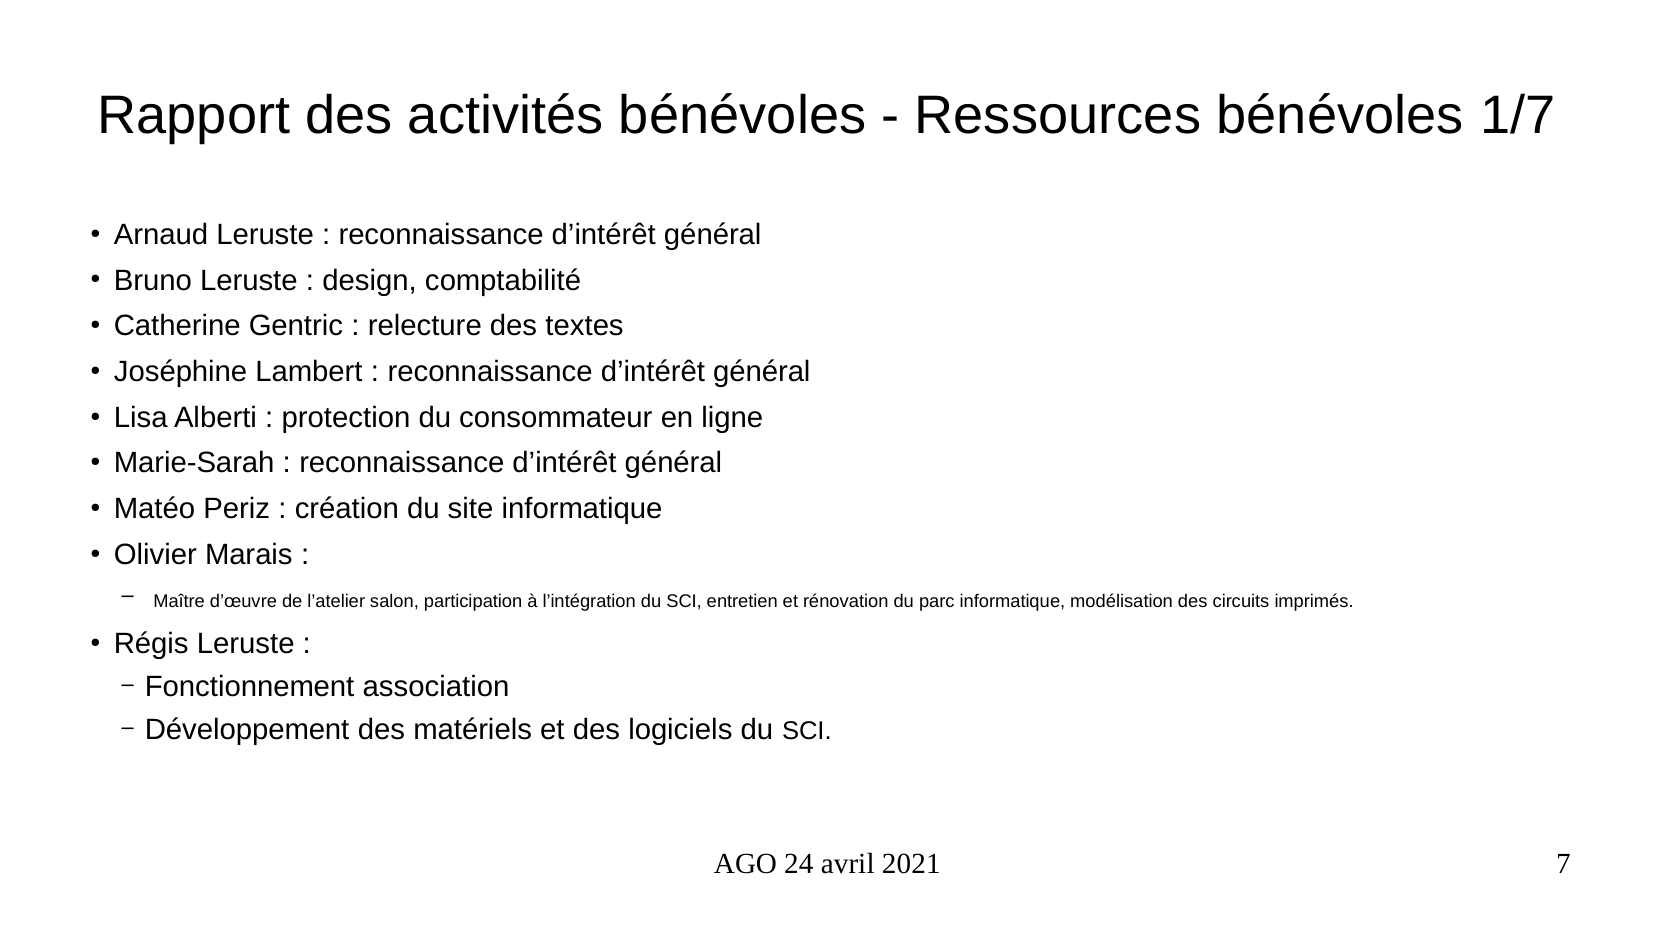

# Rapport des activités bénévoles - Ressources bénévoles 1/7
Arnaud Leruste : reconnaissance d’intérêt général
Bruno Leruste : design, comptabilité
Catherine Gentric : relecture des textes
Joséphine Lambert : reconnaissance d’intérêt général
Lisa Alberti : protection du consommateur en ligne
Marie-Sarah : reconnaissance d’intérêt général
Matéo Periz : création du site informatique
Olivier Marais :
 Maître d’œuvre de l’atelier salon, participation à l’intégration du SCI, entretien et rénovation du parc informatique, modélisation des circuits imprimés.
Régis Leruste :
Fonctionnement association
Développement des matériels et des logiciels du SCI.
AGO 24 avril 2021
7